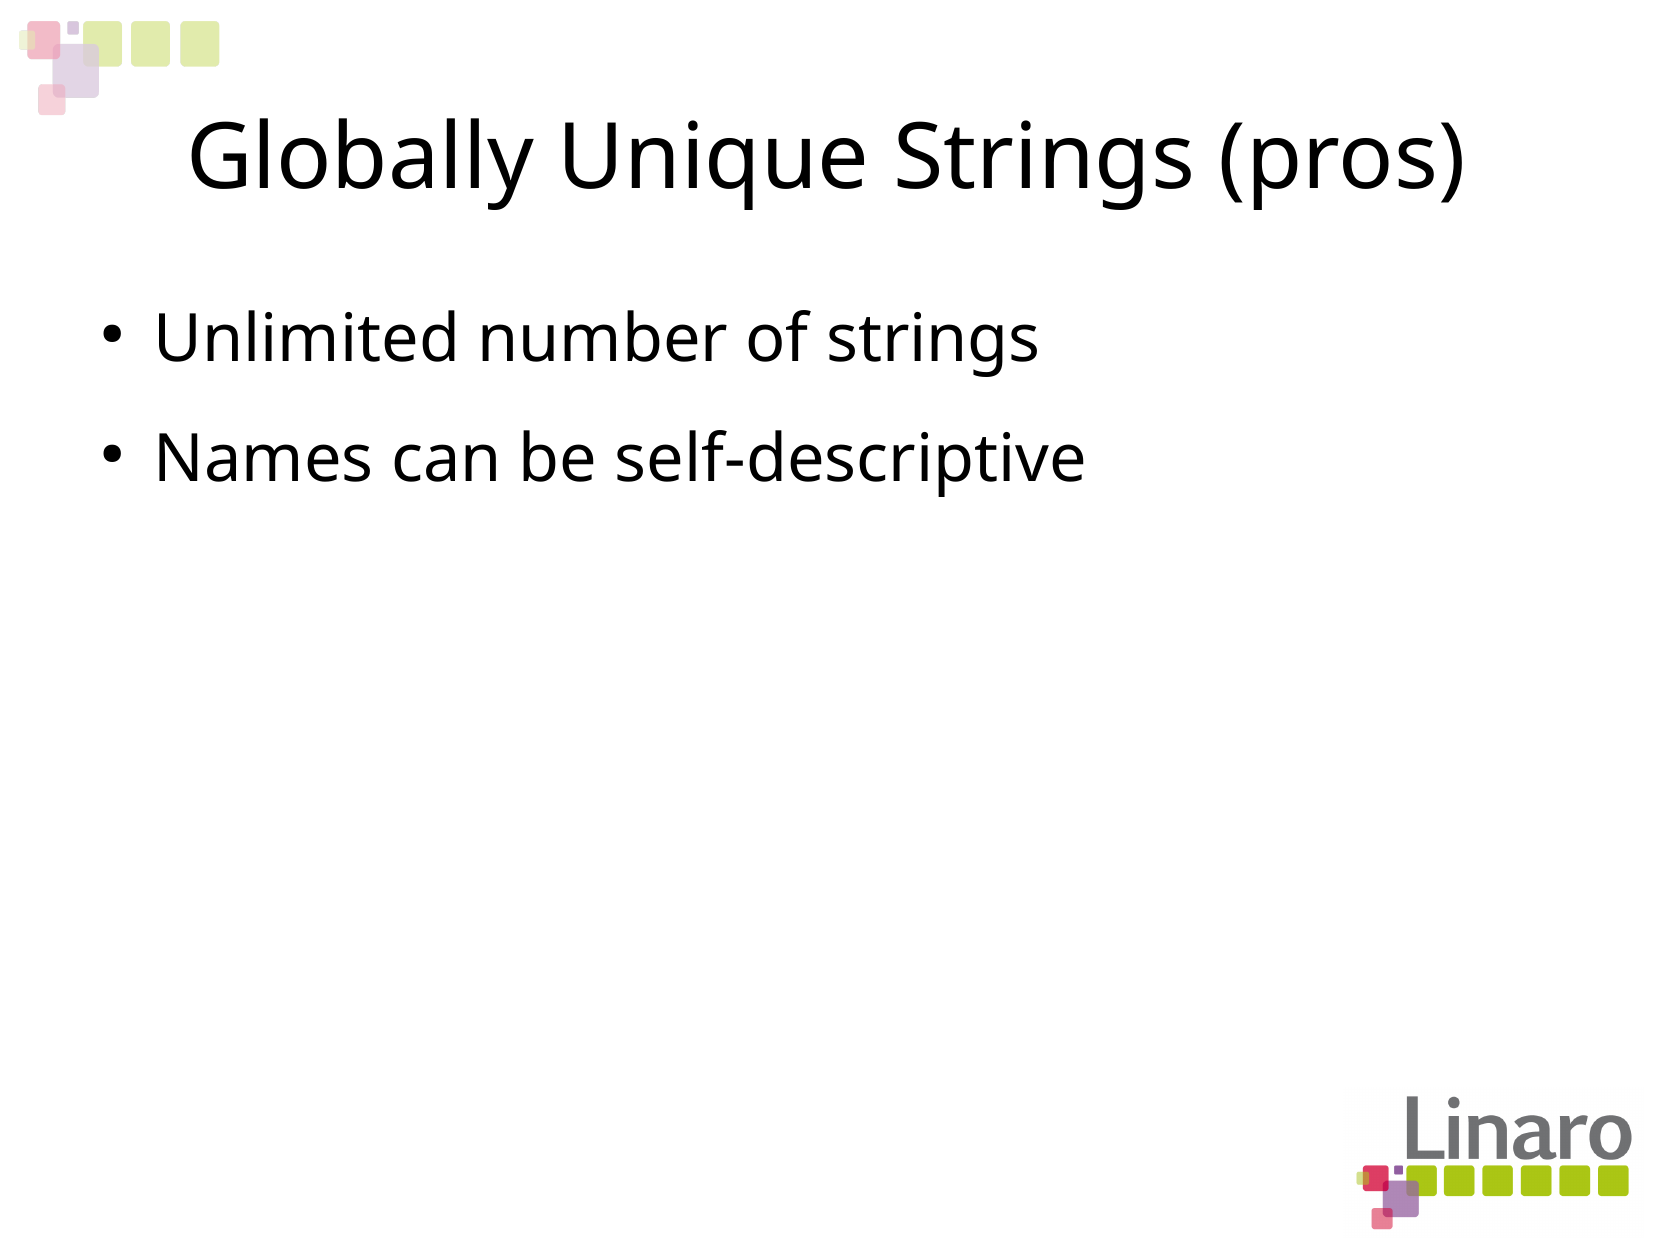

# Globally Unique Strings (pros)
Unlimited number of strings
Names can be self-descriptive